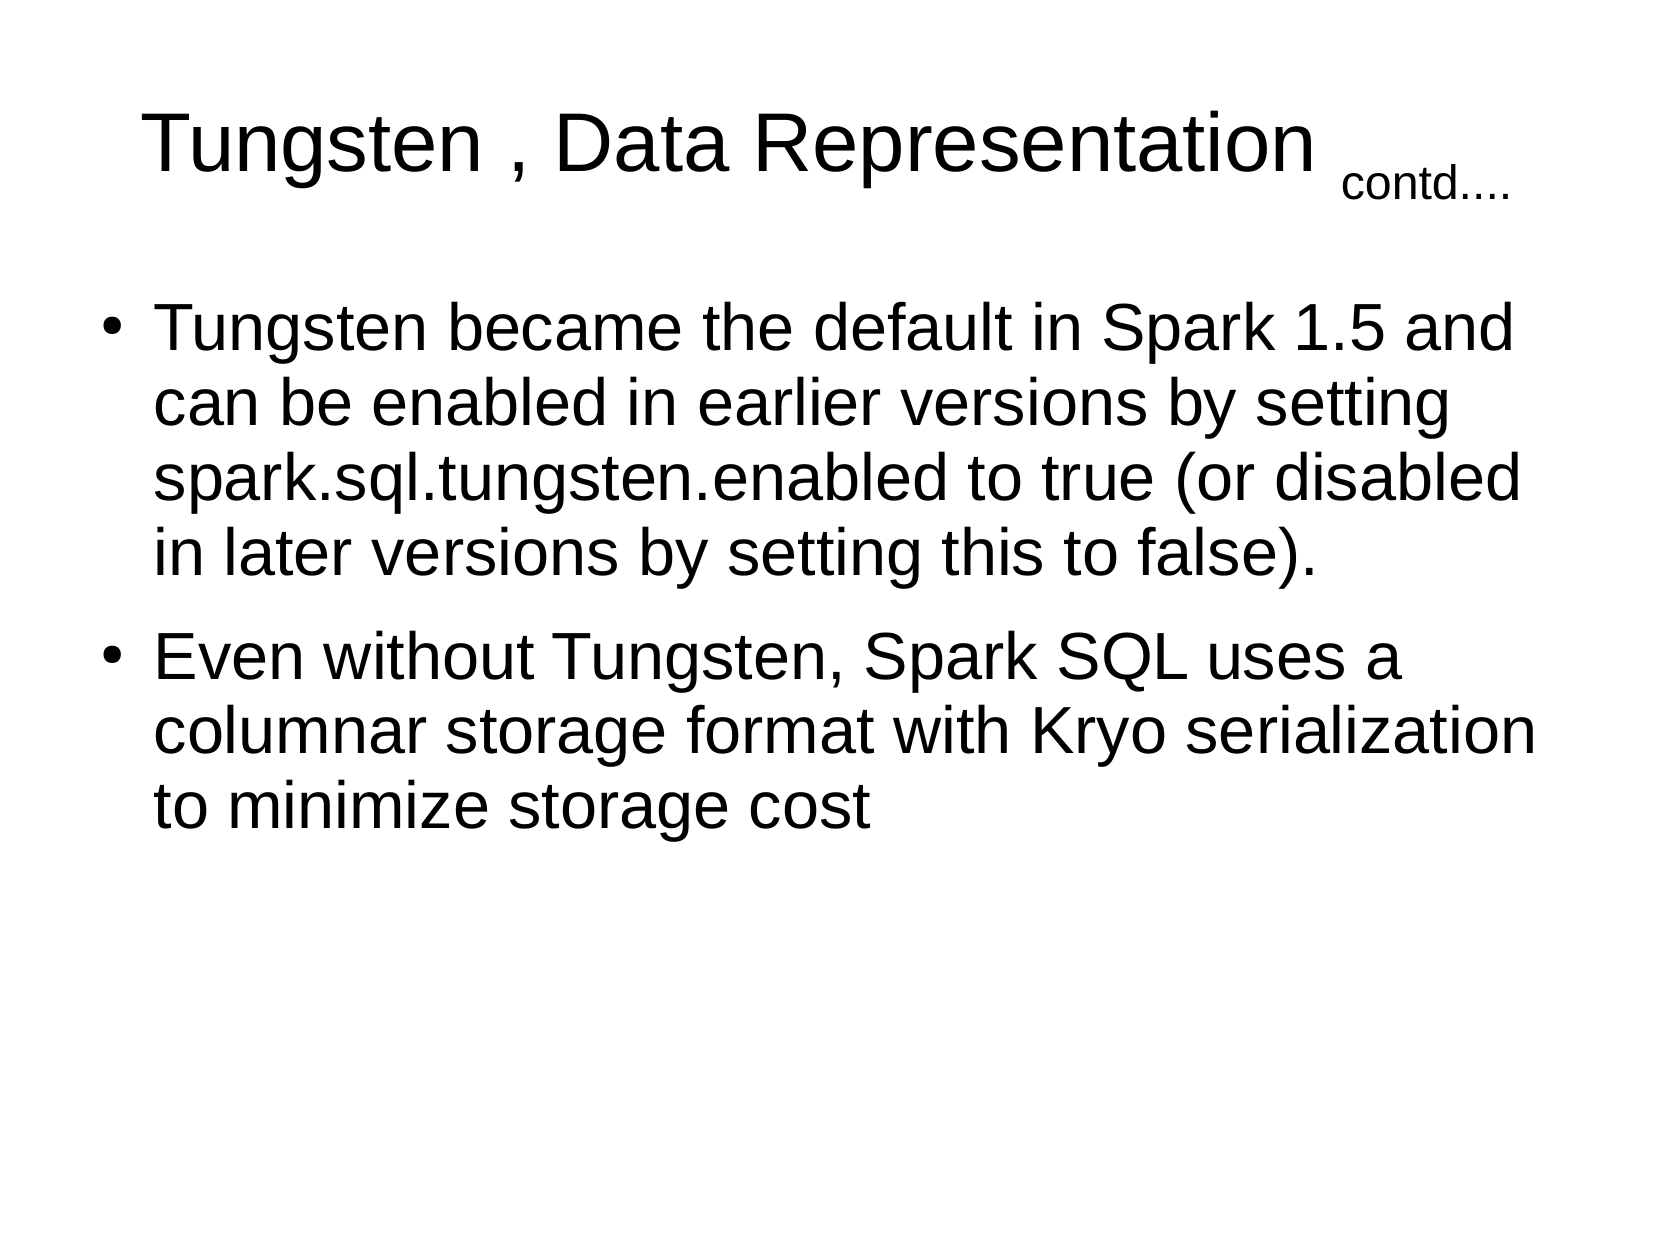

# Tungsten , Data Representation contd....
Tungsten became the default in Spark 1.5 and can be enabled in earlier versions by setting spark.sql.tungsten.enabled to true (or disabled in later versions by setting this to false).
Even without Tungsten, Spark SQL uses a columnar storage format with Kryo serialization to minimize storage cost